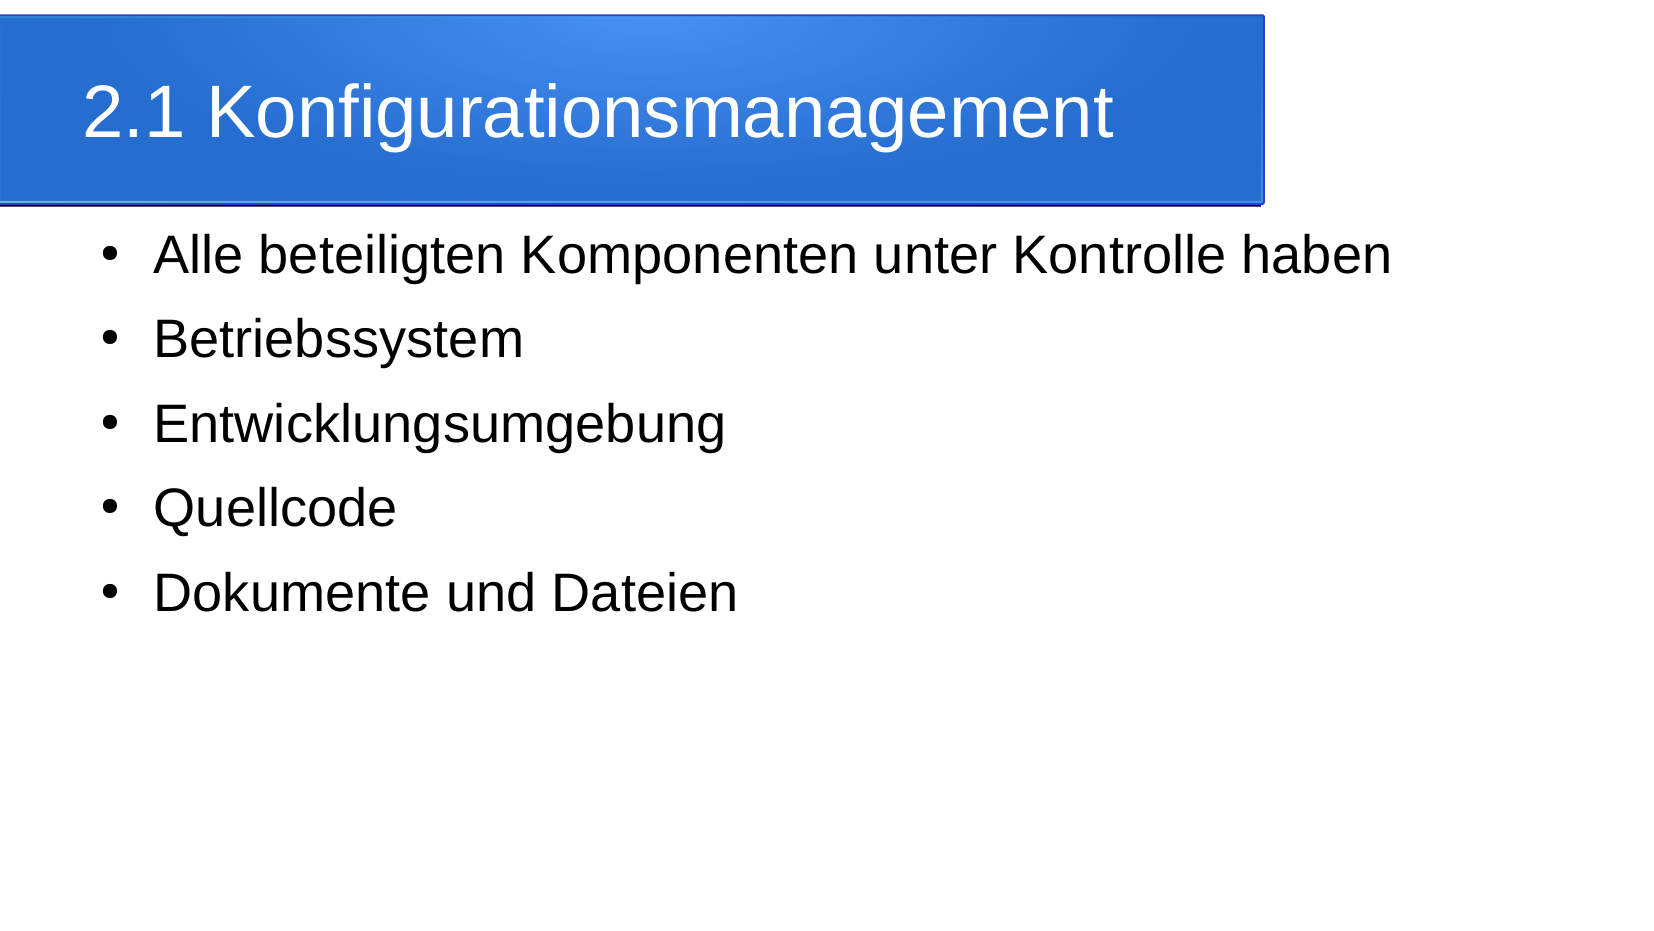

# 2.1 Konfigurationsmanagement
Alle beteiligten Komponenten unter Kontrolle haben
Betriebssystem
Entwicklungsumgebung
Quellcode
Dokumente und Dateien